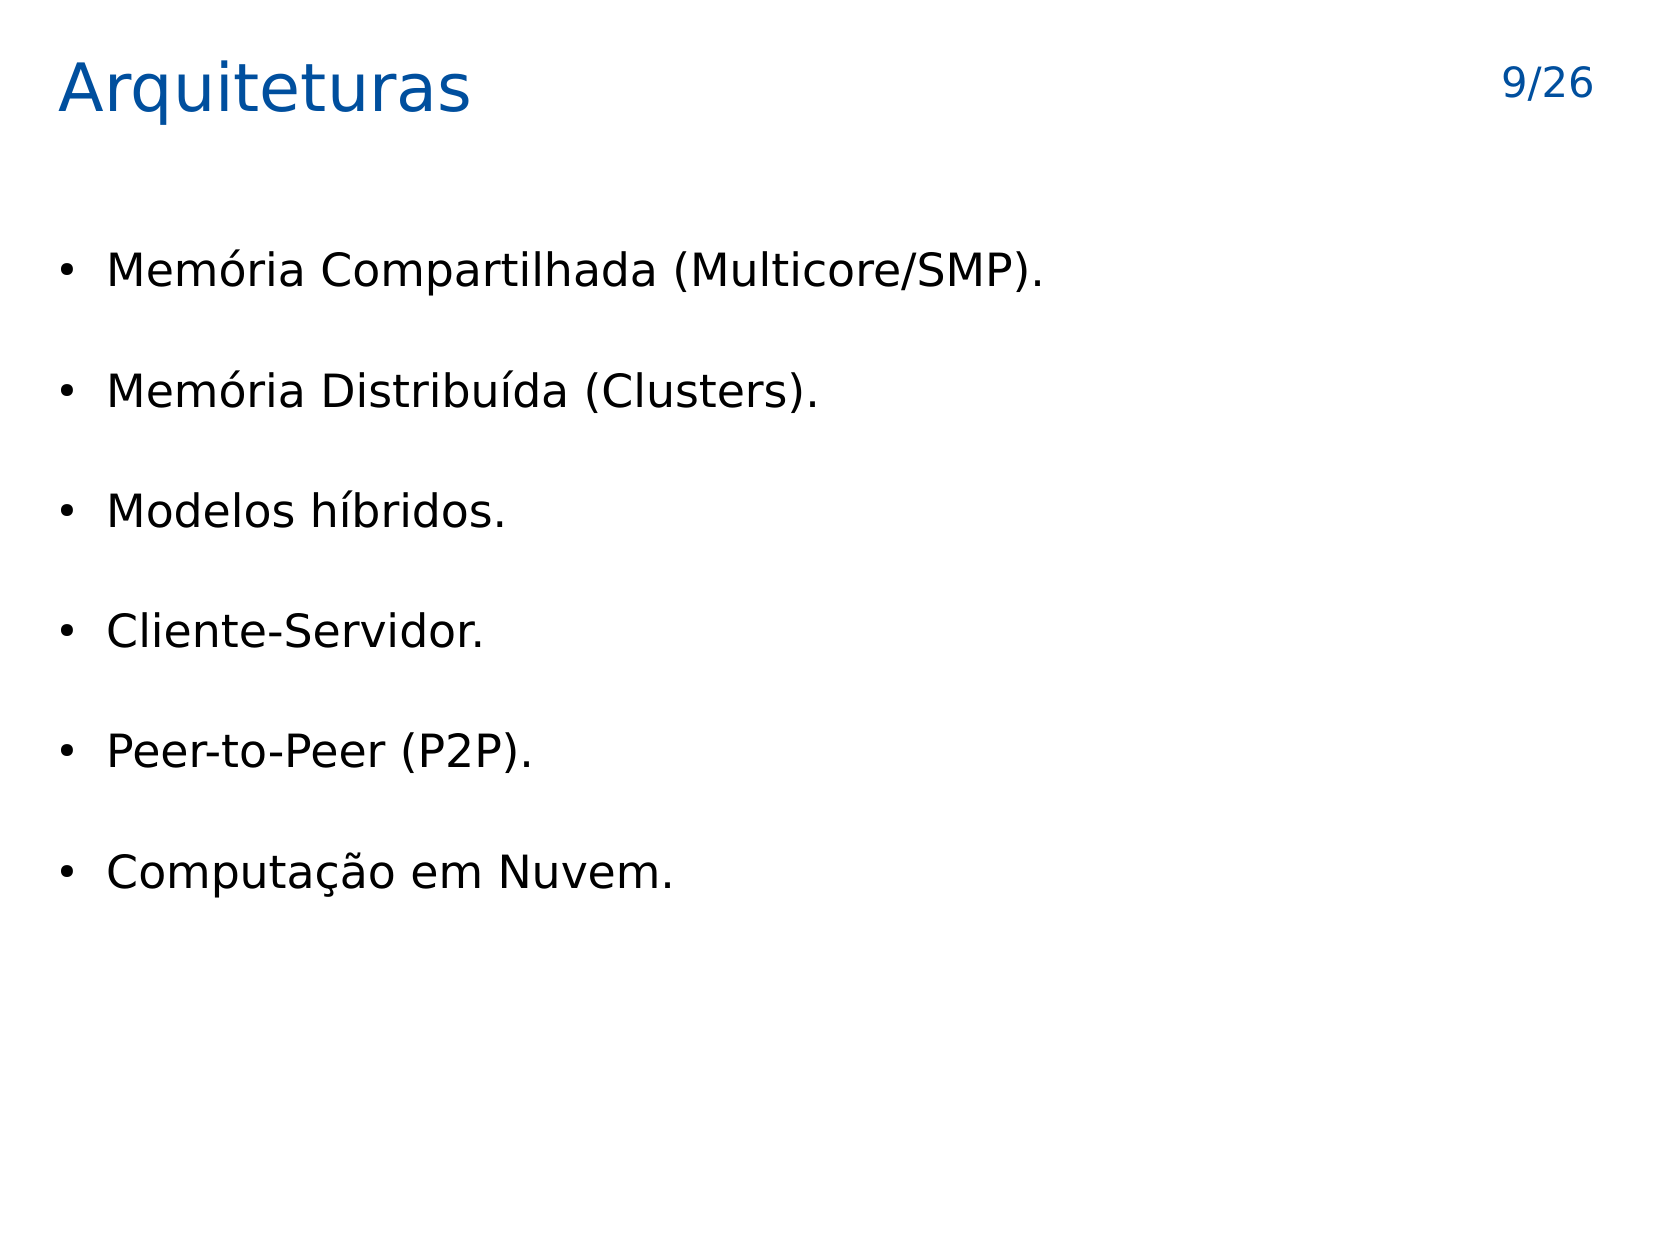

# Arquiteturas
9
Memória Compartilhada (Multicore/SMP).
Memória Distribuída (Clusters).
Modelos híbridos.
Cliente-Servidor.
Peer-to-Peer (P2P).
Computação em Nuvem.